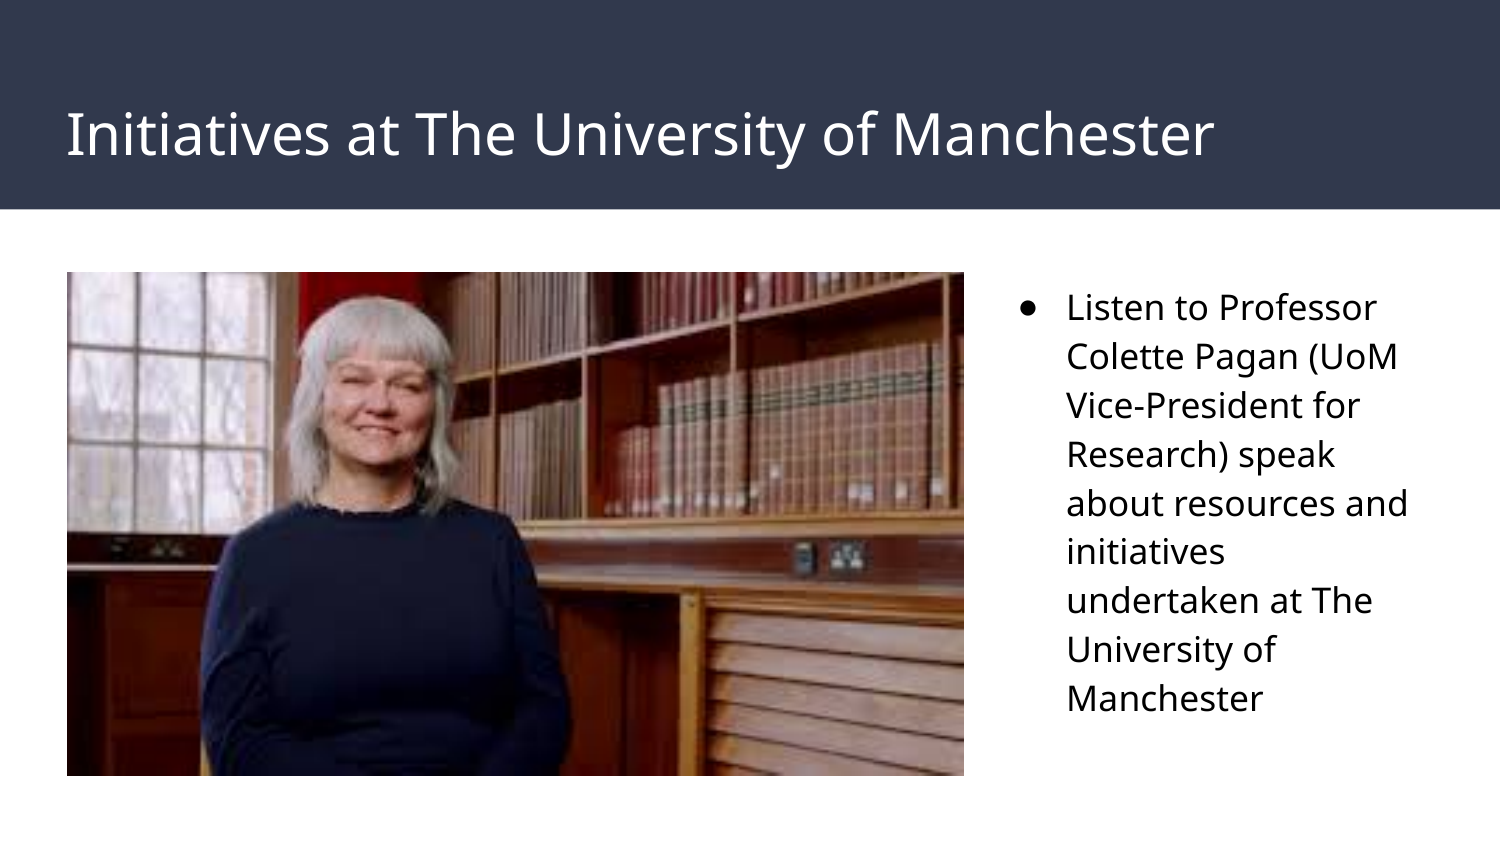

# Initiatives at The University of Manchester
Listen to Professor Colette Pagan (UoM Vice-President for Research) speak about resources and initiatives undertaken at The University of Manchester